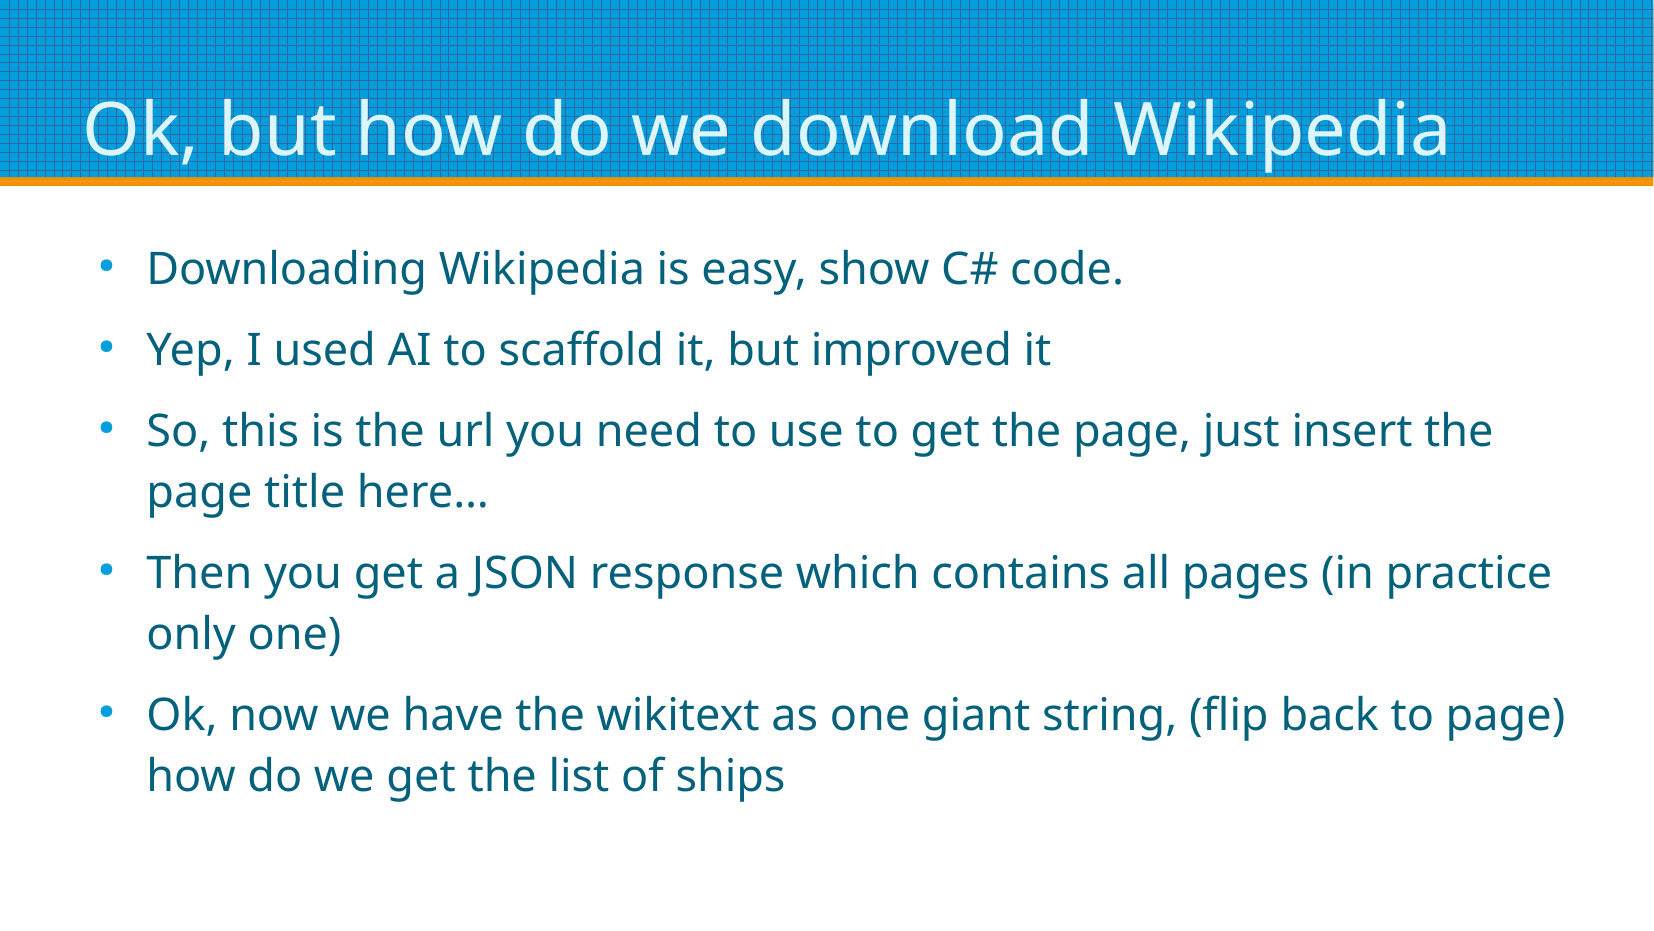

# Ok, but how do we download Wikipedia
Downloading Wikipedia is easy, show C# code.
Yep, I used AI to scaffold it, but improved it
So, this is the url you need to use to get the page, just insert the page title here…
Then you get a JSON response which contains all pages (in practice only one)
Ok, now we have the wikitext as one giant string, (flip back to page) how do we get the list of ships